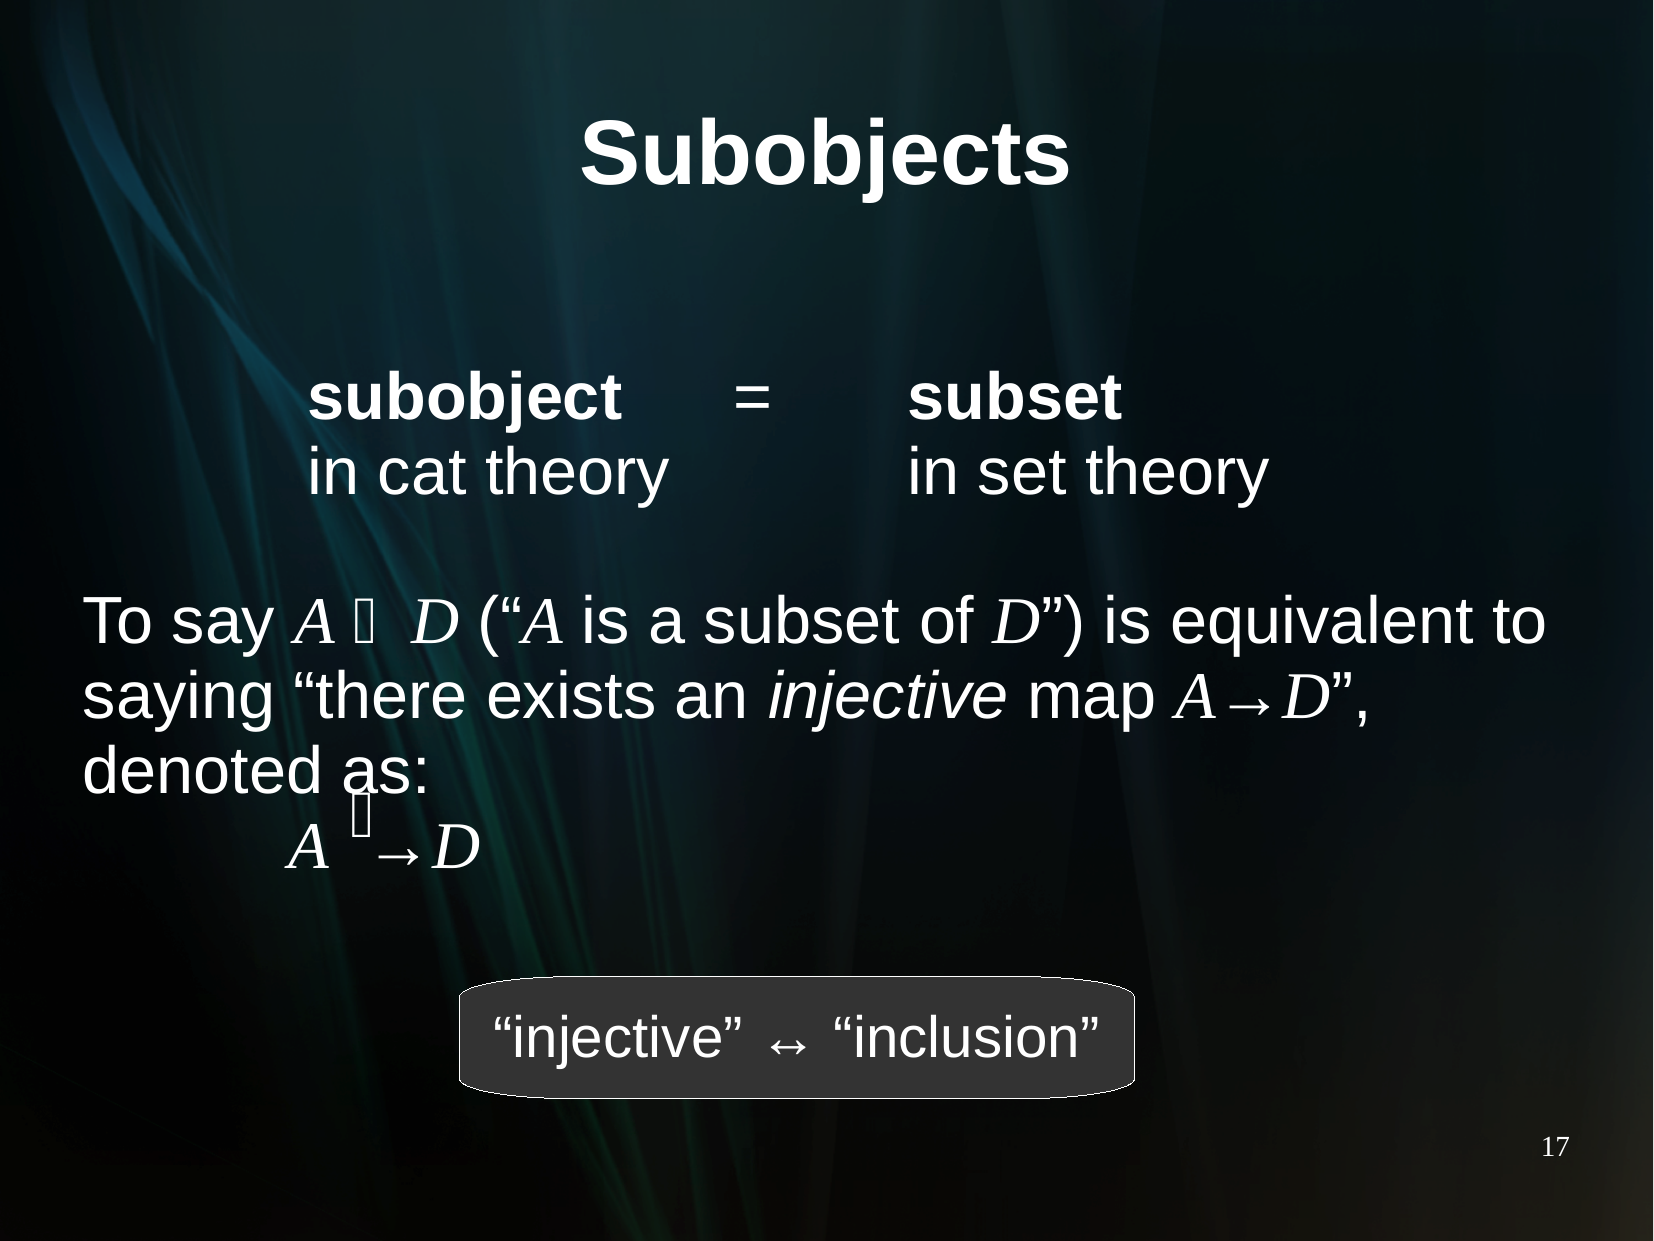

Subobjects
# subobject =		subset
			in cat theory				in set theory
To say A  D (“A is a subset of D”) is equivalent to
saying “there exists an injective map A→D”,
denoted as:
		 A →D

“injective” ↔ “inclusion”
17